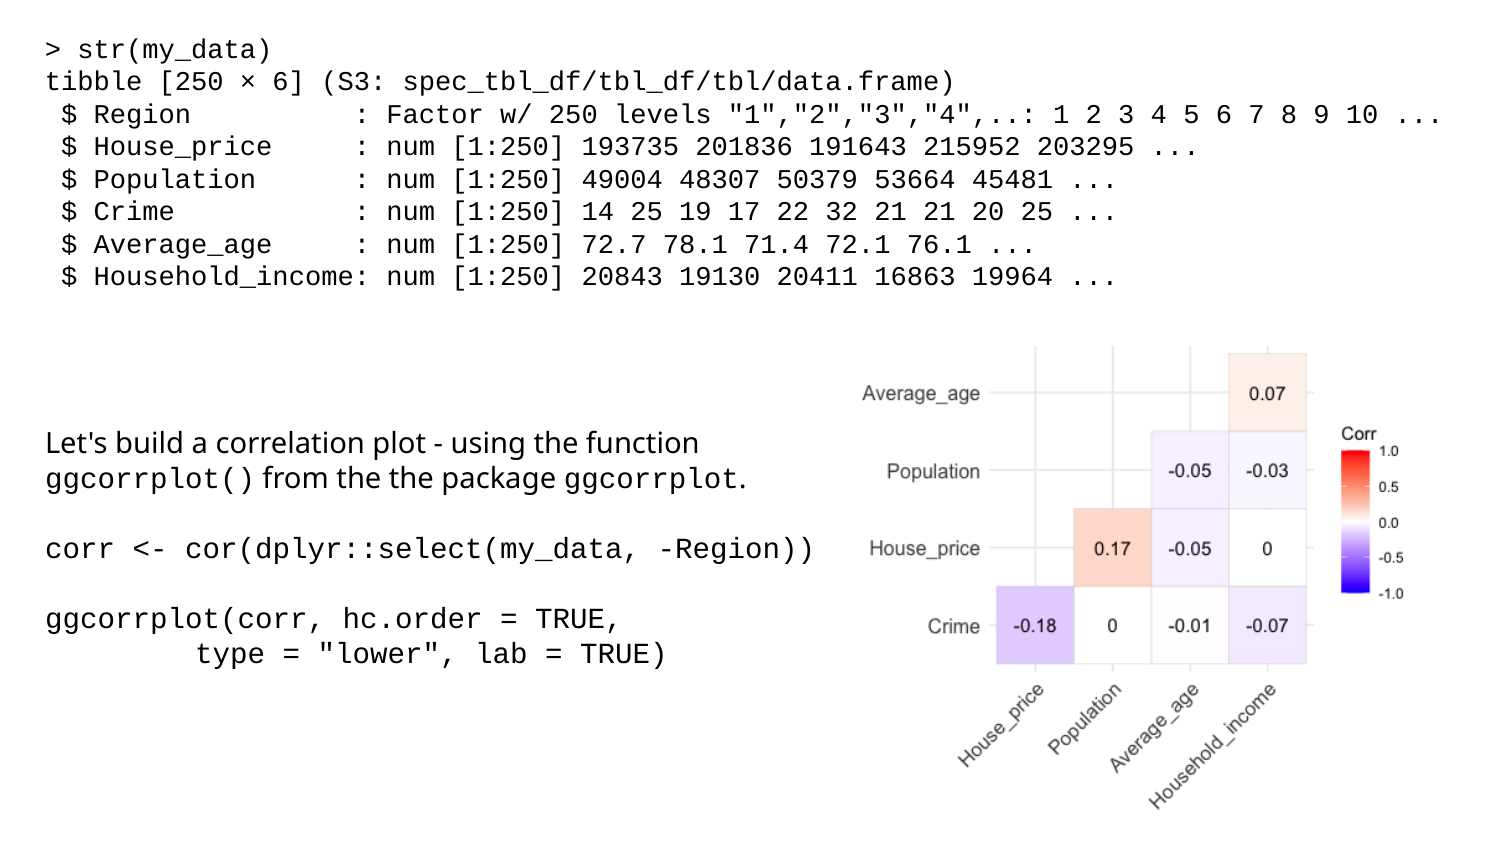

> str(my_data)
tibble [250 × 6] (S3: spec_tbl_df/tbl_df/tbl/data.frame)
 $ Region : Factor w/ 250 levels "1","2","3","4",..: 1 2 3 4 5 6 7 8 9 10 ...
 $ House_price : num [1:250] 193735 201836 191643 215952 203295 ...
 $ Population : num [1:250] 49004 48307 50379 53664 45481 ...
 $ Crime : num [1:250] 14 25 19 17 22 32 21 21 20 25 ...
 $ Average_age : num [1:250] 72.7 78.1 71.4 72.1 76.1 ...
 $ Household_income: num [1:250] 20843 19130 20411 16863 19964 ...
Let's build a correlation plot - using the function ggcorrplot() from the the package ggcorrplot.
corr <- cor(dplyr::select(my_data, -Region))
ggcorrplot(corr, hc.order = TRUE,
type = "lower", lab = TRUE)